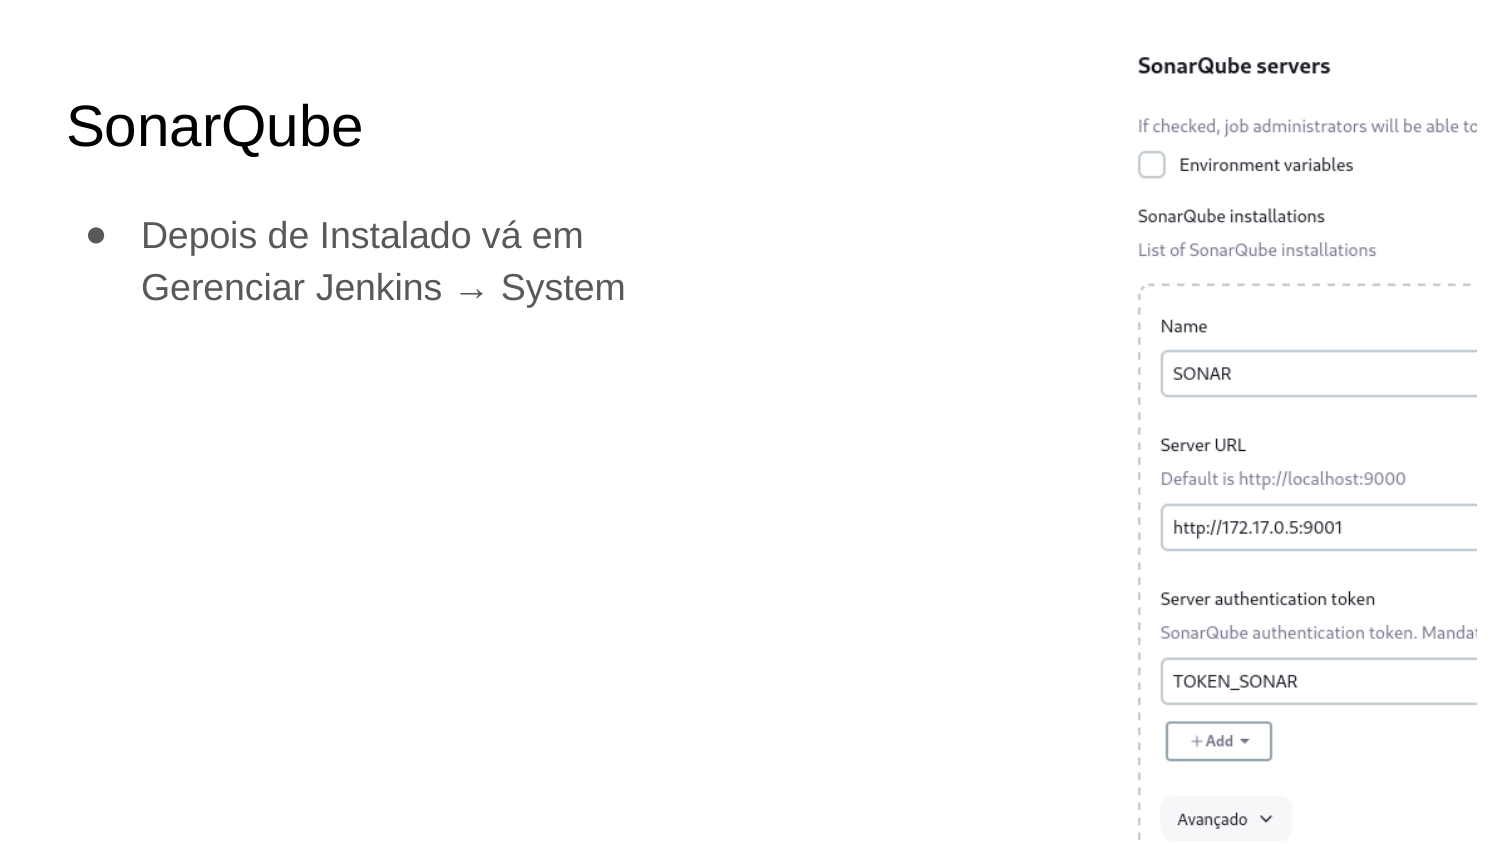

# SonarQube
Depois de Instalado vá em
Gerenciar Jenkins → System